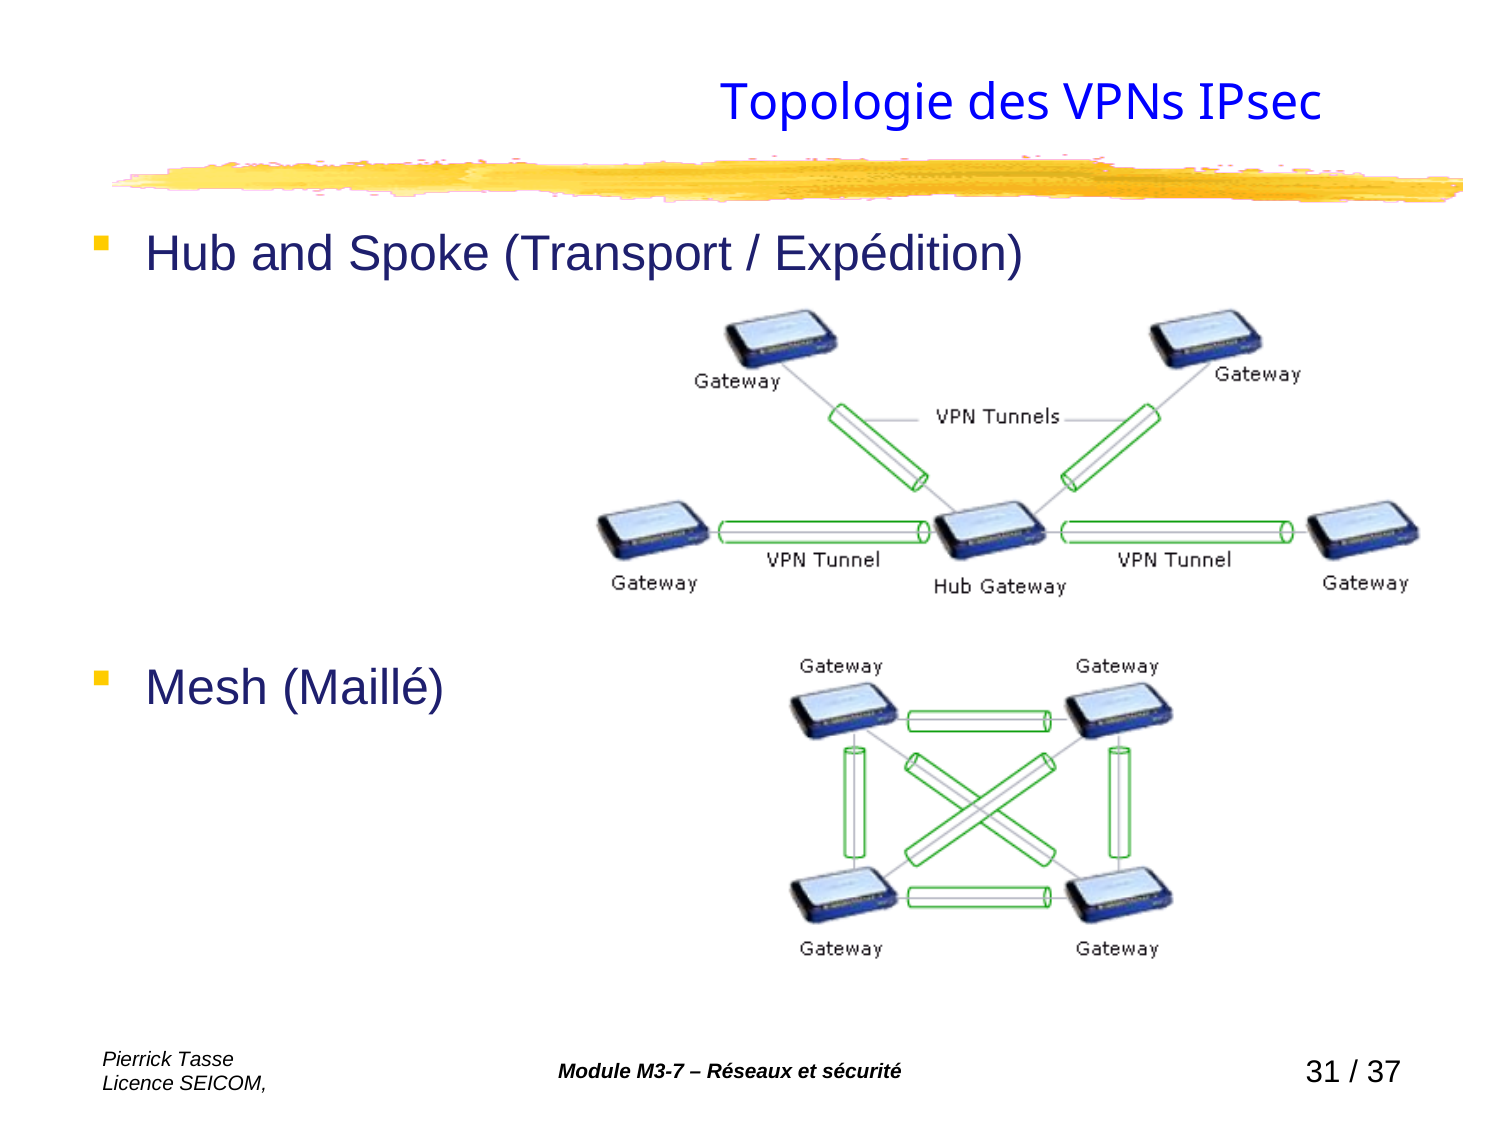

# Topologie des VPNs IPsec
Hub and Spoke (Transport / Expédition)
Mesh (Maillé)
31